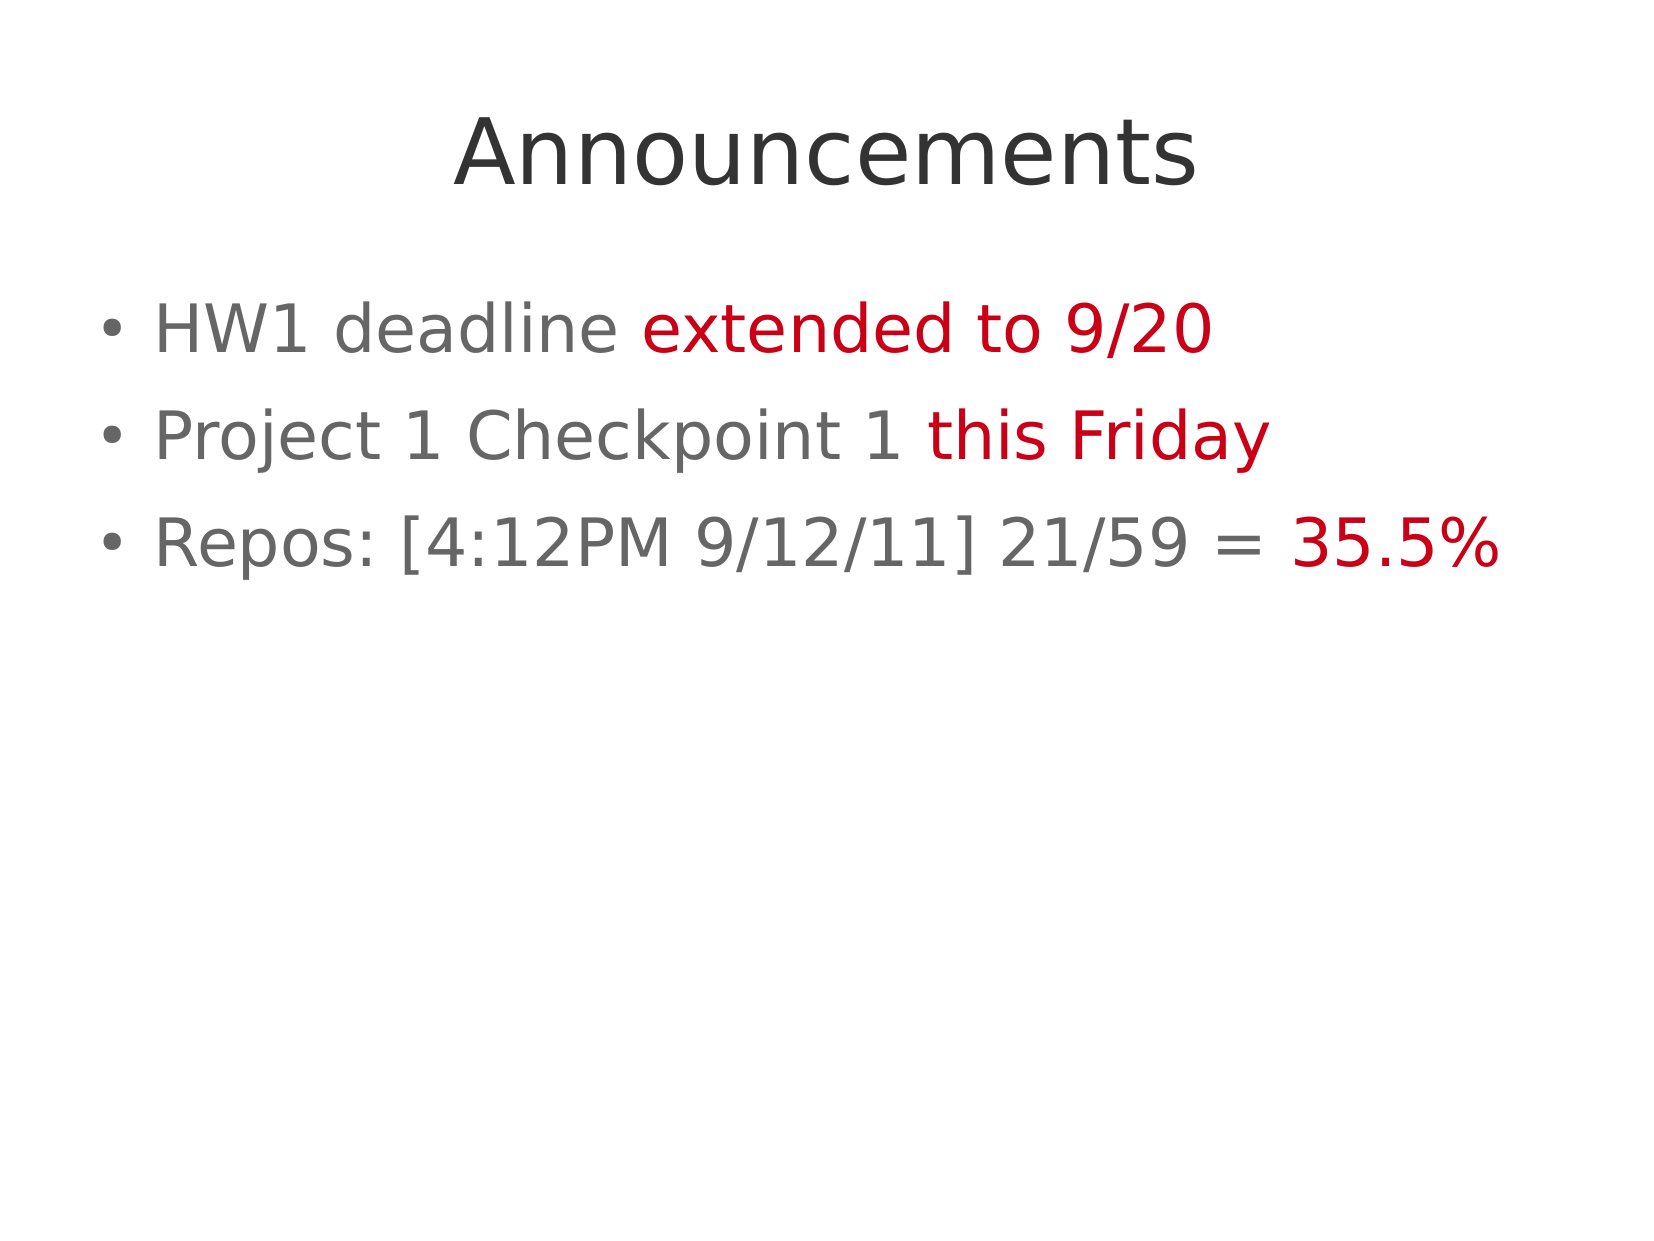

# Announcements
HW1 deadline extended to 9/20
Project 1 Checkpoint 1 this Friday
Repos: [4:12PM 9/12/11] 21/59 = 35.5%